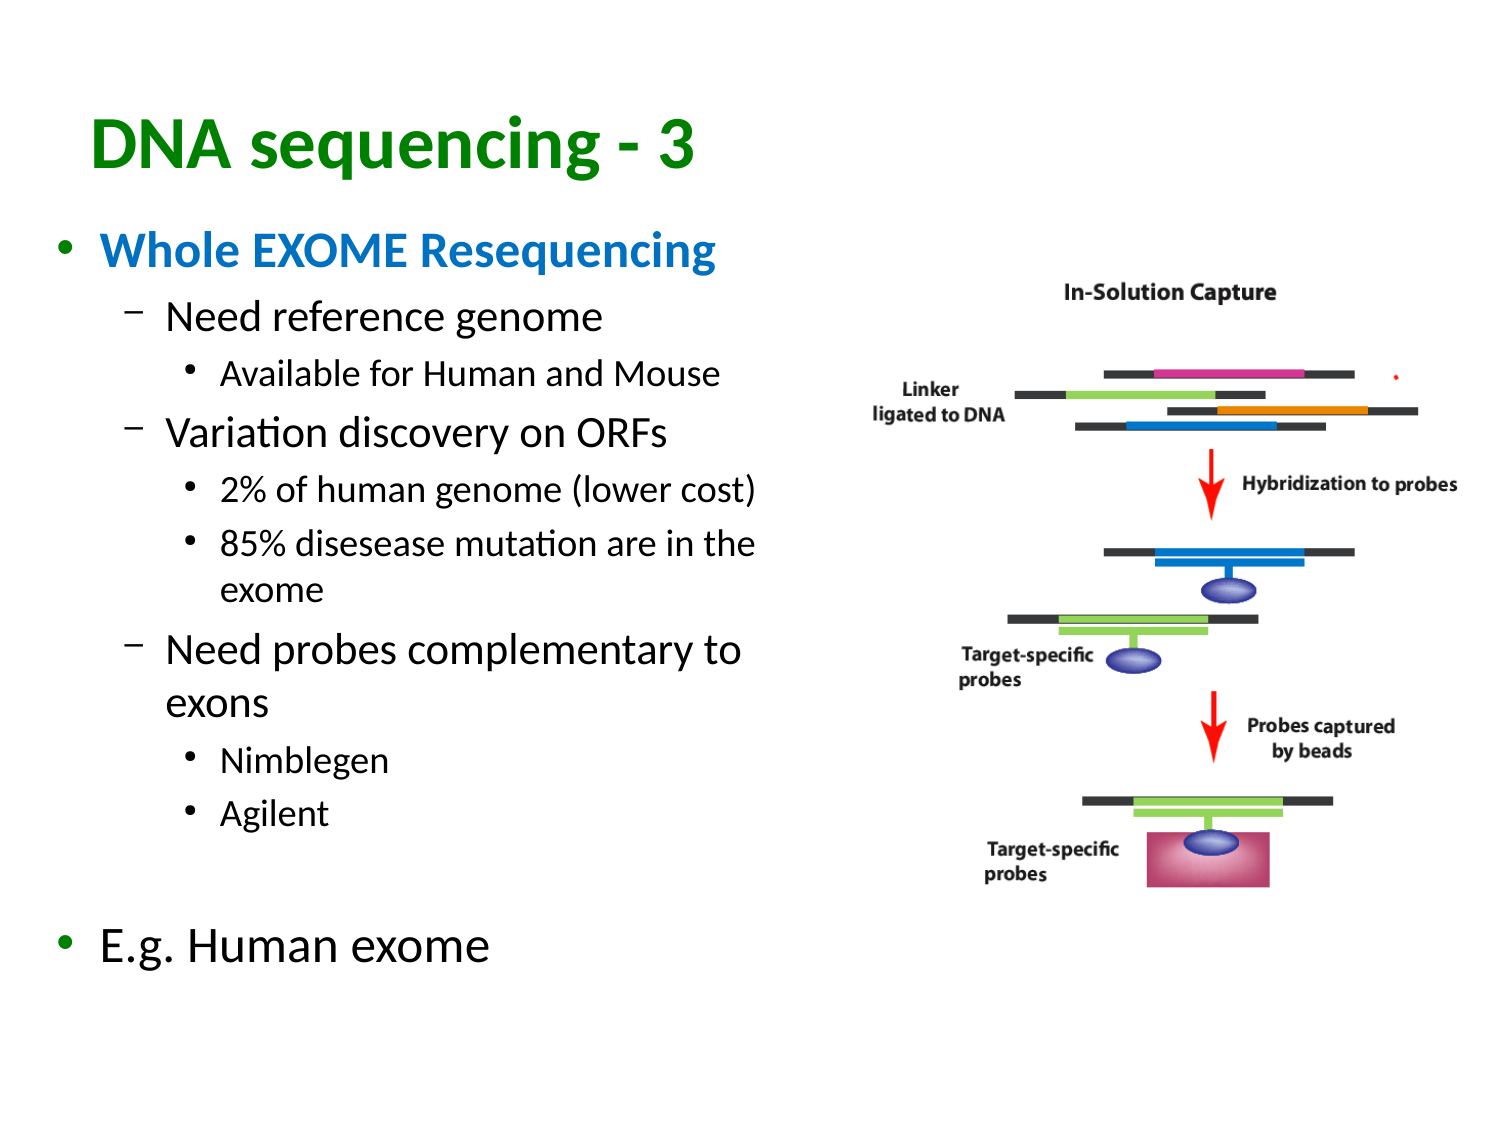

# DNA sequencing - 3
Whole EXOME Resequencing
Need reference genome
Available for Human and Mouse
Variation discovery on ORFs
2% of human genome (lower cost)
85% disesease mutation are in the exome
Need probes complementary to exons
Nimblegen
Agilent
E.g. Human exome